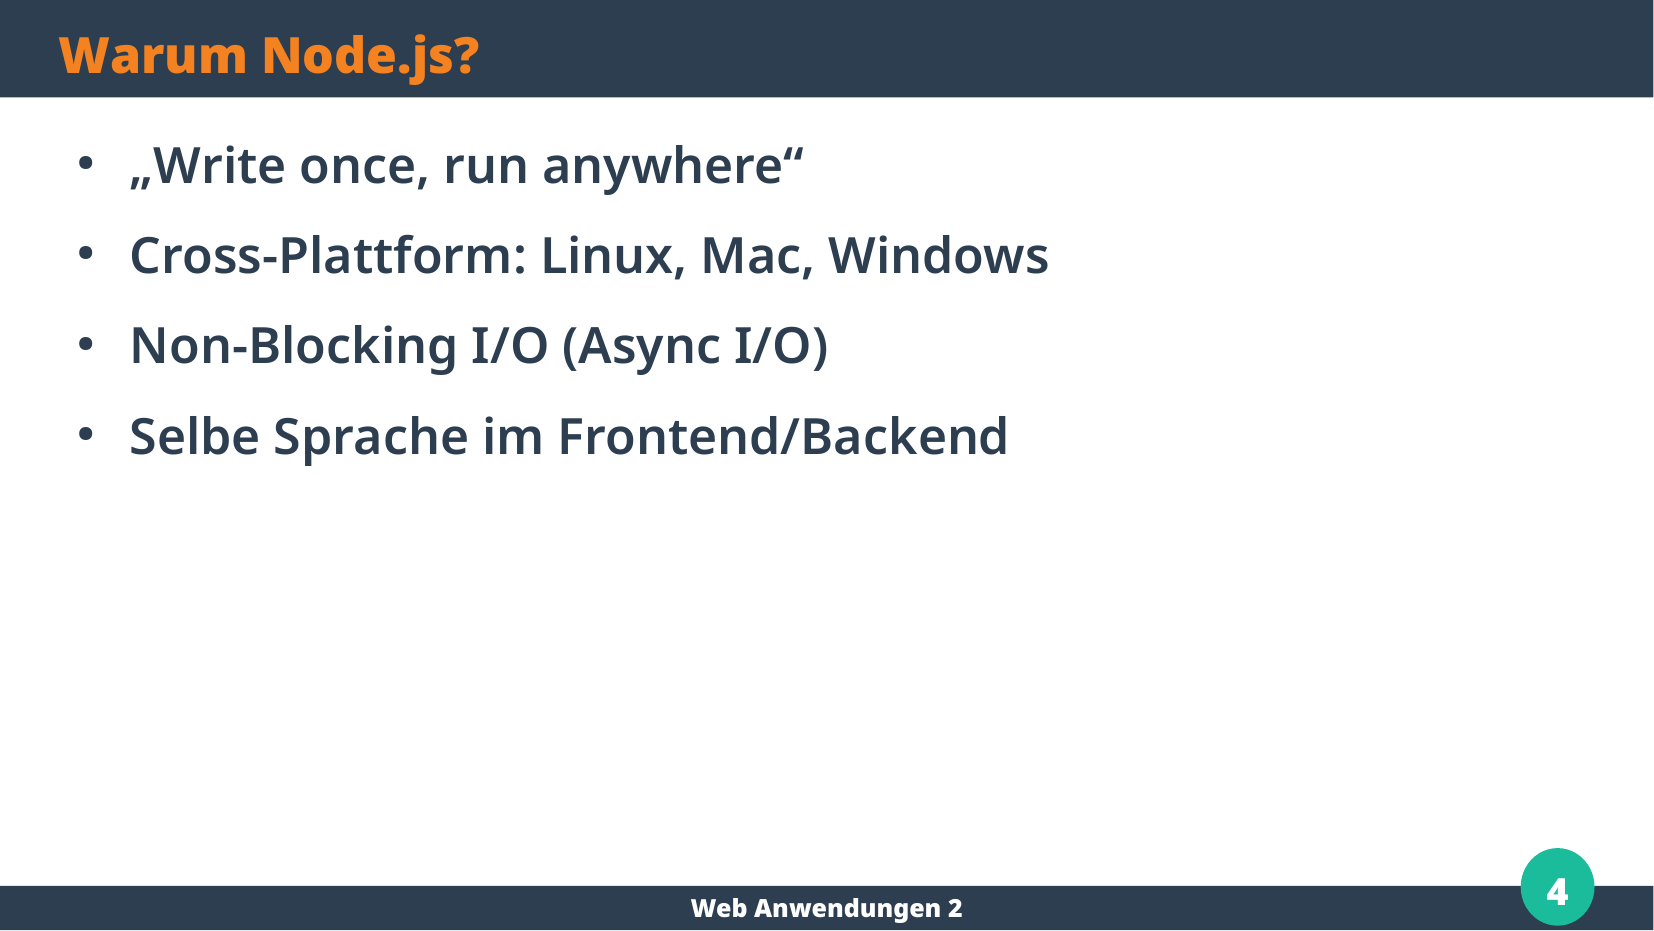

# Warum Node.js?
„Write once, run anywhere“
Cross-Plattform: Linux, Mac, Windows
Non-Blocking I/O (Async I/O)
Selbe Sprache im Frontend/Backend
4